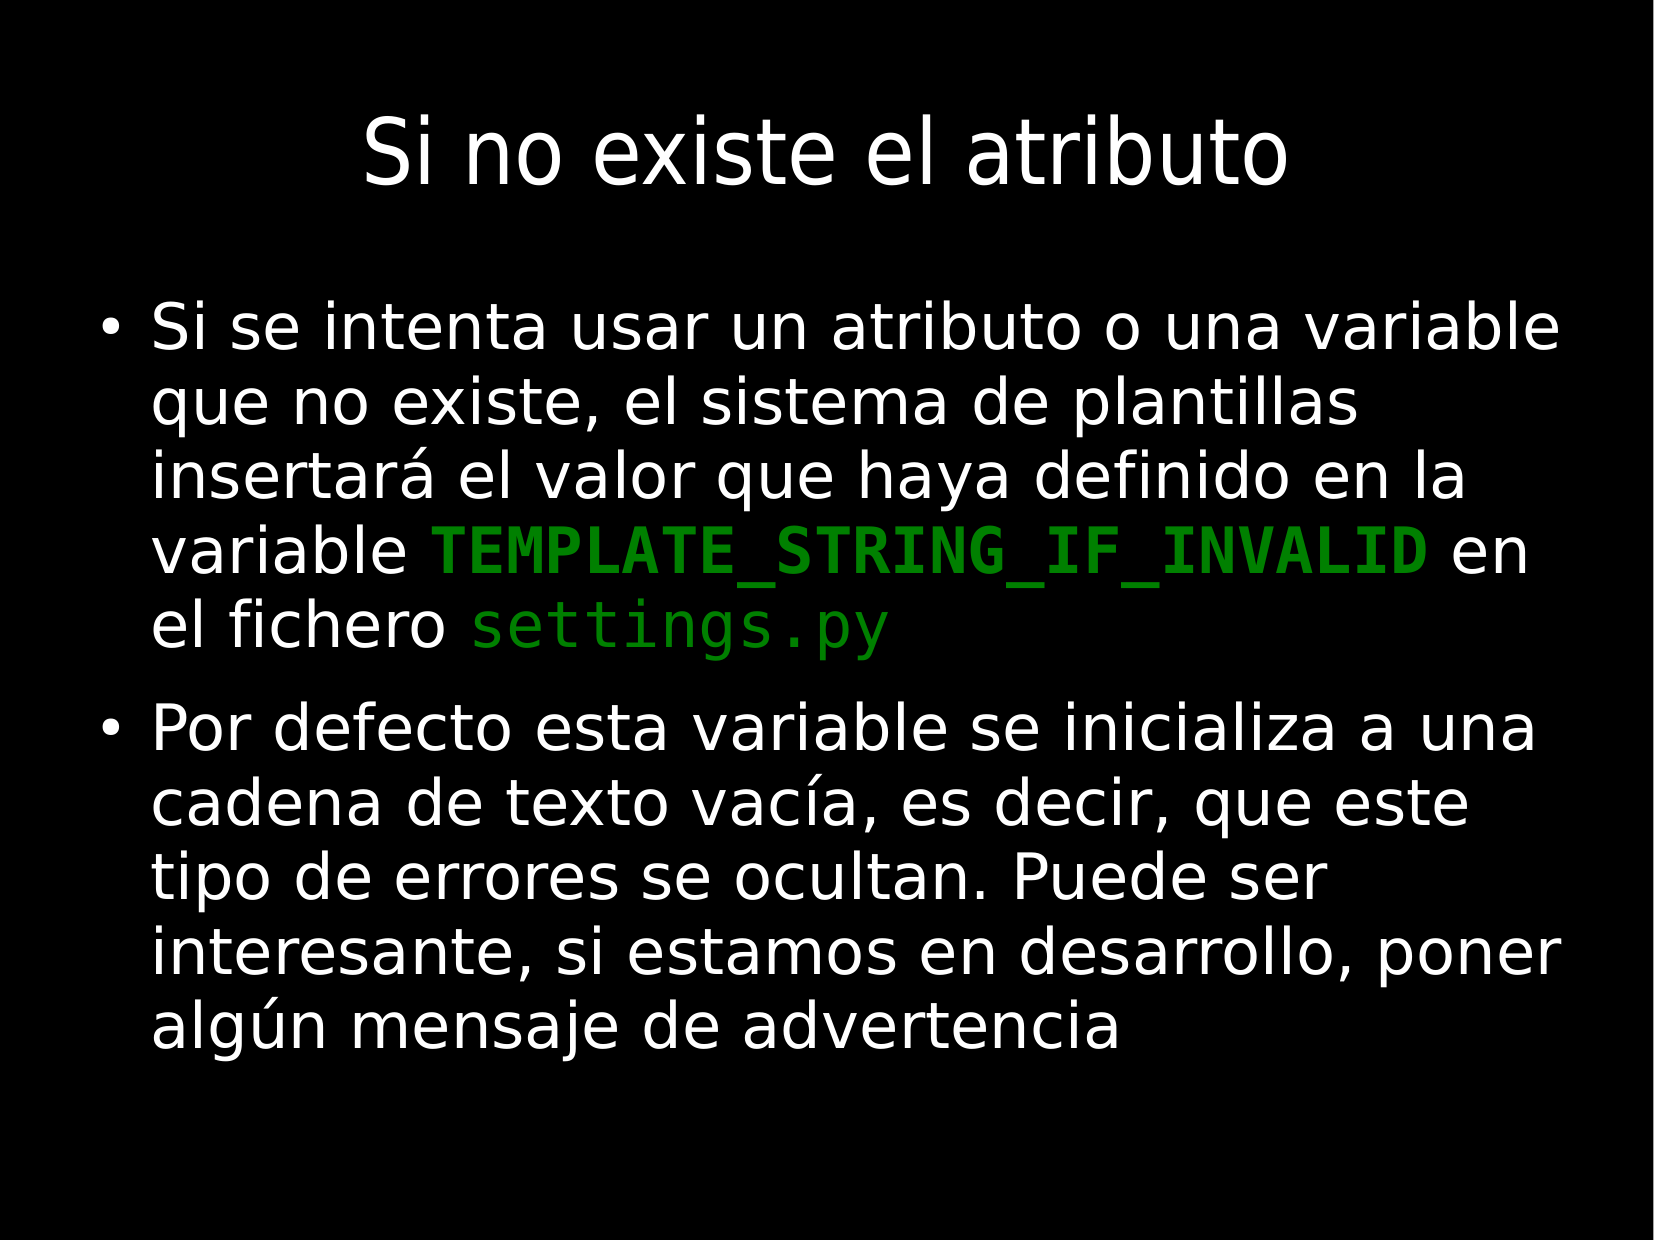

# Si no existe el atributo
Si se intenta usar un atributo o una variable que no existe, el sistema de plantillas insertará el valor que haya definido en la variable TEMPLATE_STRING_IF_INVALID en el fichero settings.py
Por defecto esta variable se inicializa a una cadena de texto vacía, es decir, que este tipo de errores se ocultan. Puede ser interesante, si estamos en desarrollo, poner algún mensaje de advertencia